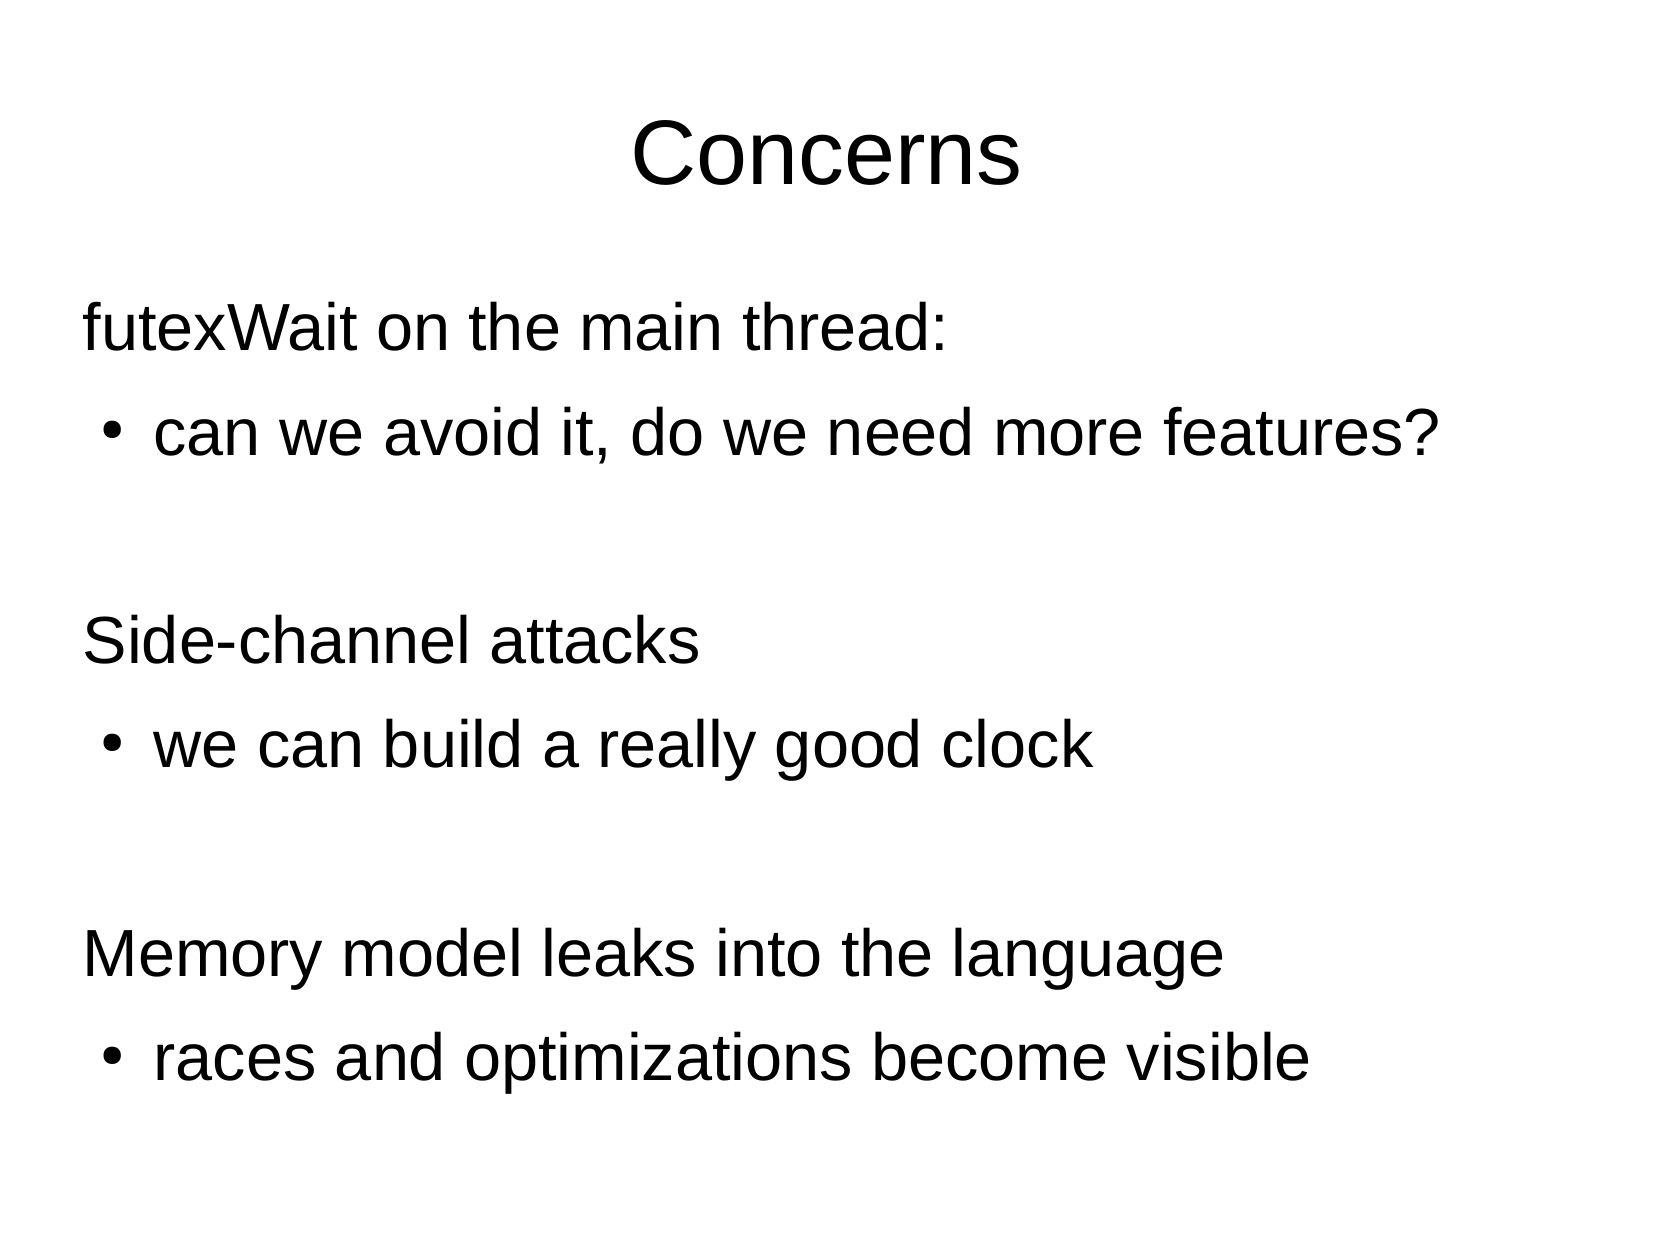

# Concerns
futexWait on the main thread:
can we avoid it, do we need more features?
Side-channel attacks
we can build a really good clock
Memory model leaks into the language
races and optimizations become visible